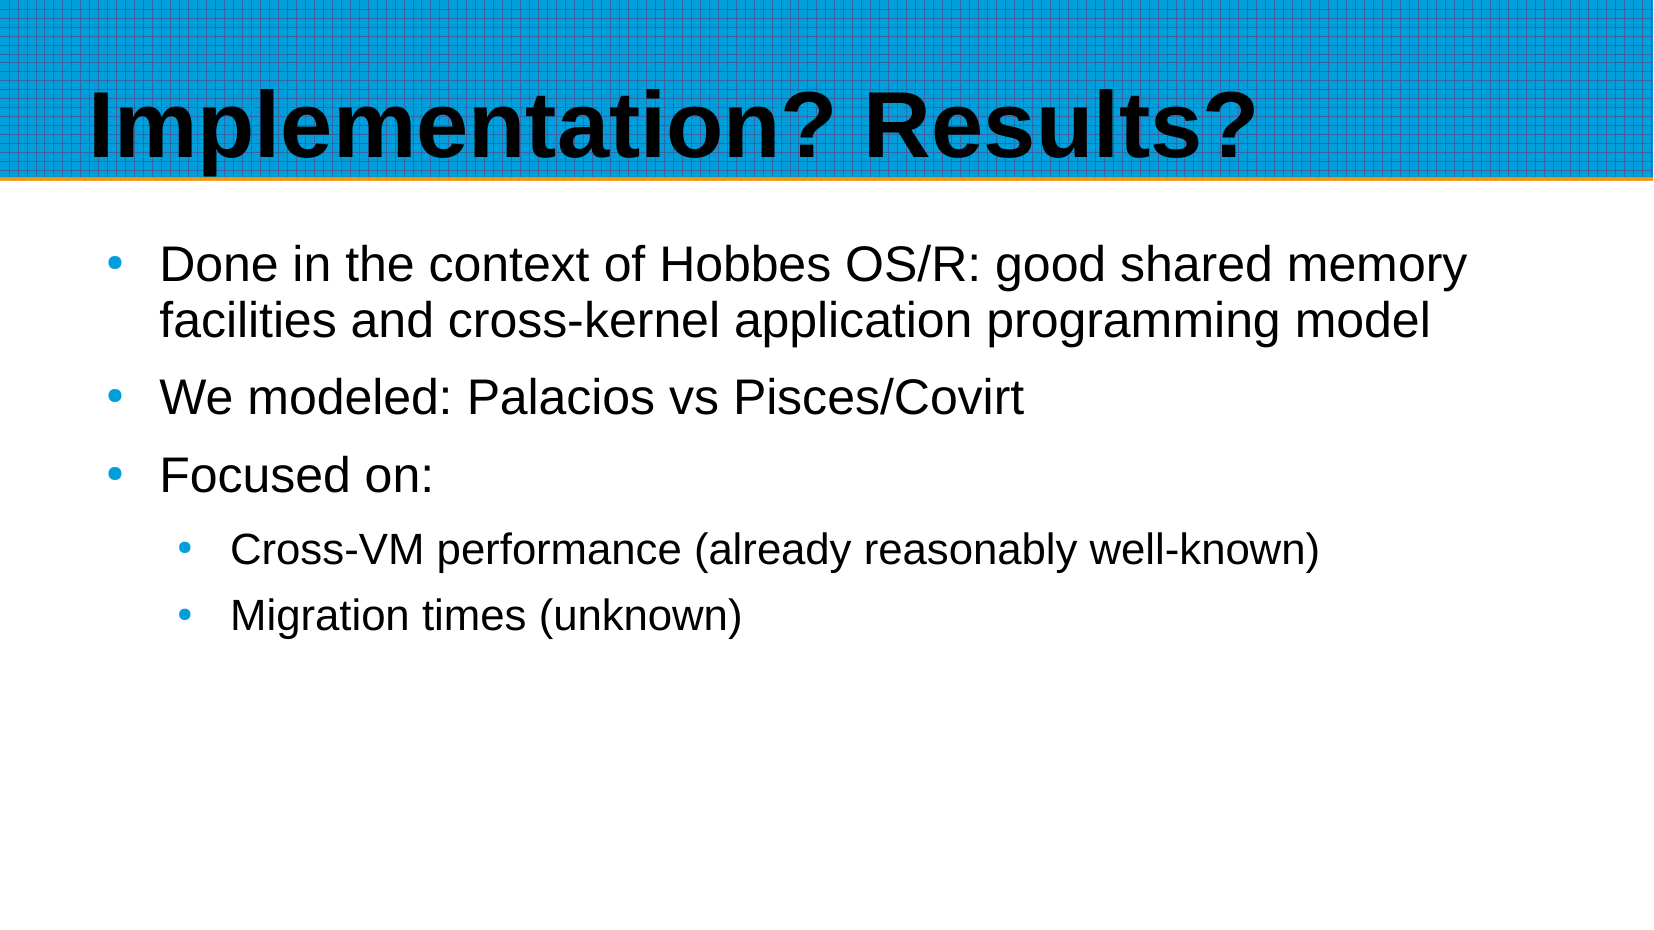

# Implementation? Results?
Done in the context of Hobbes OS/R: good shared memory facilities and cross-kernel application programming model
We modeled: Palacios vs Pisces/Covirt
Focused on:
Cross-VM performance (already reasonably well-known)
Migration times (unknown)